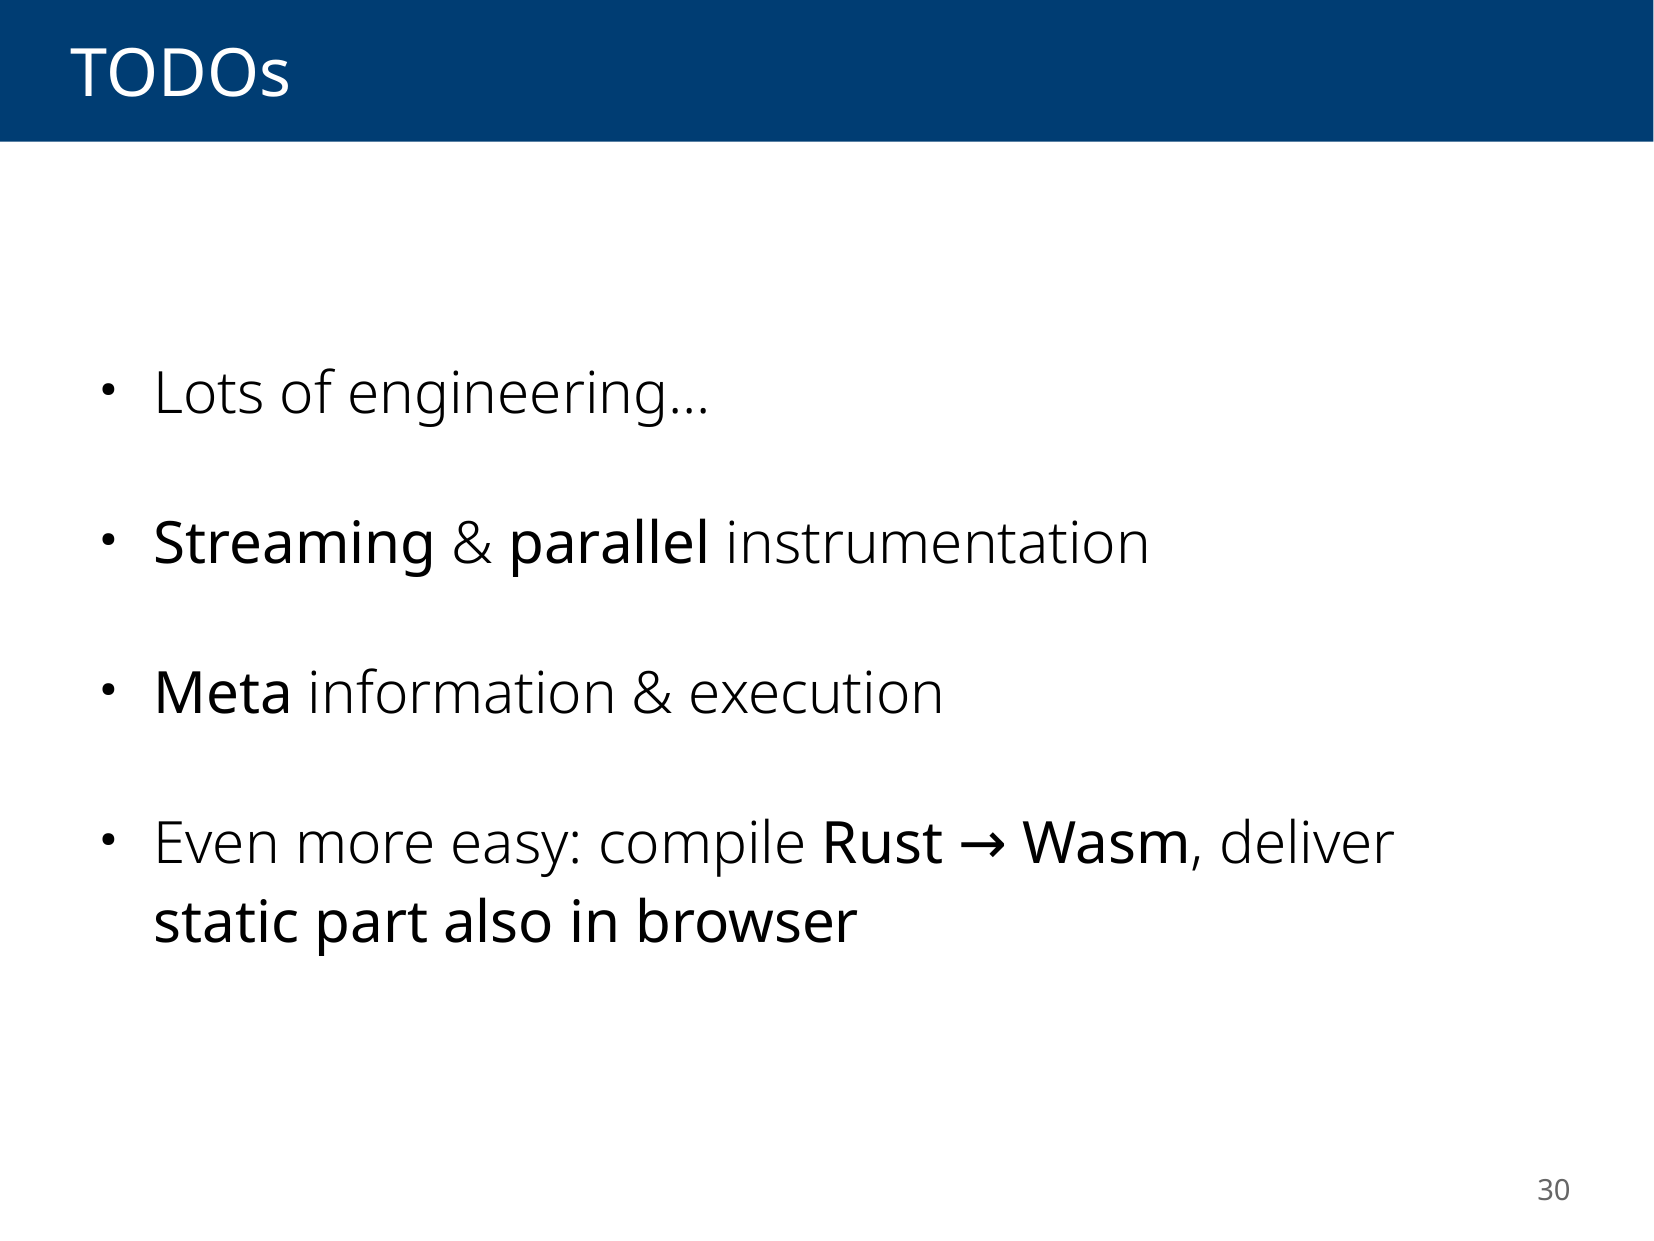

# TODOs
Lots of engineering...
Streaming & parallel instrumentation
Meta information & execution
Even more easy: compile Rust → Wasm, deliver
static part also in browser
30